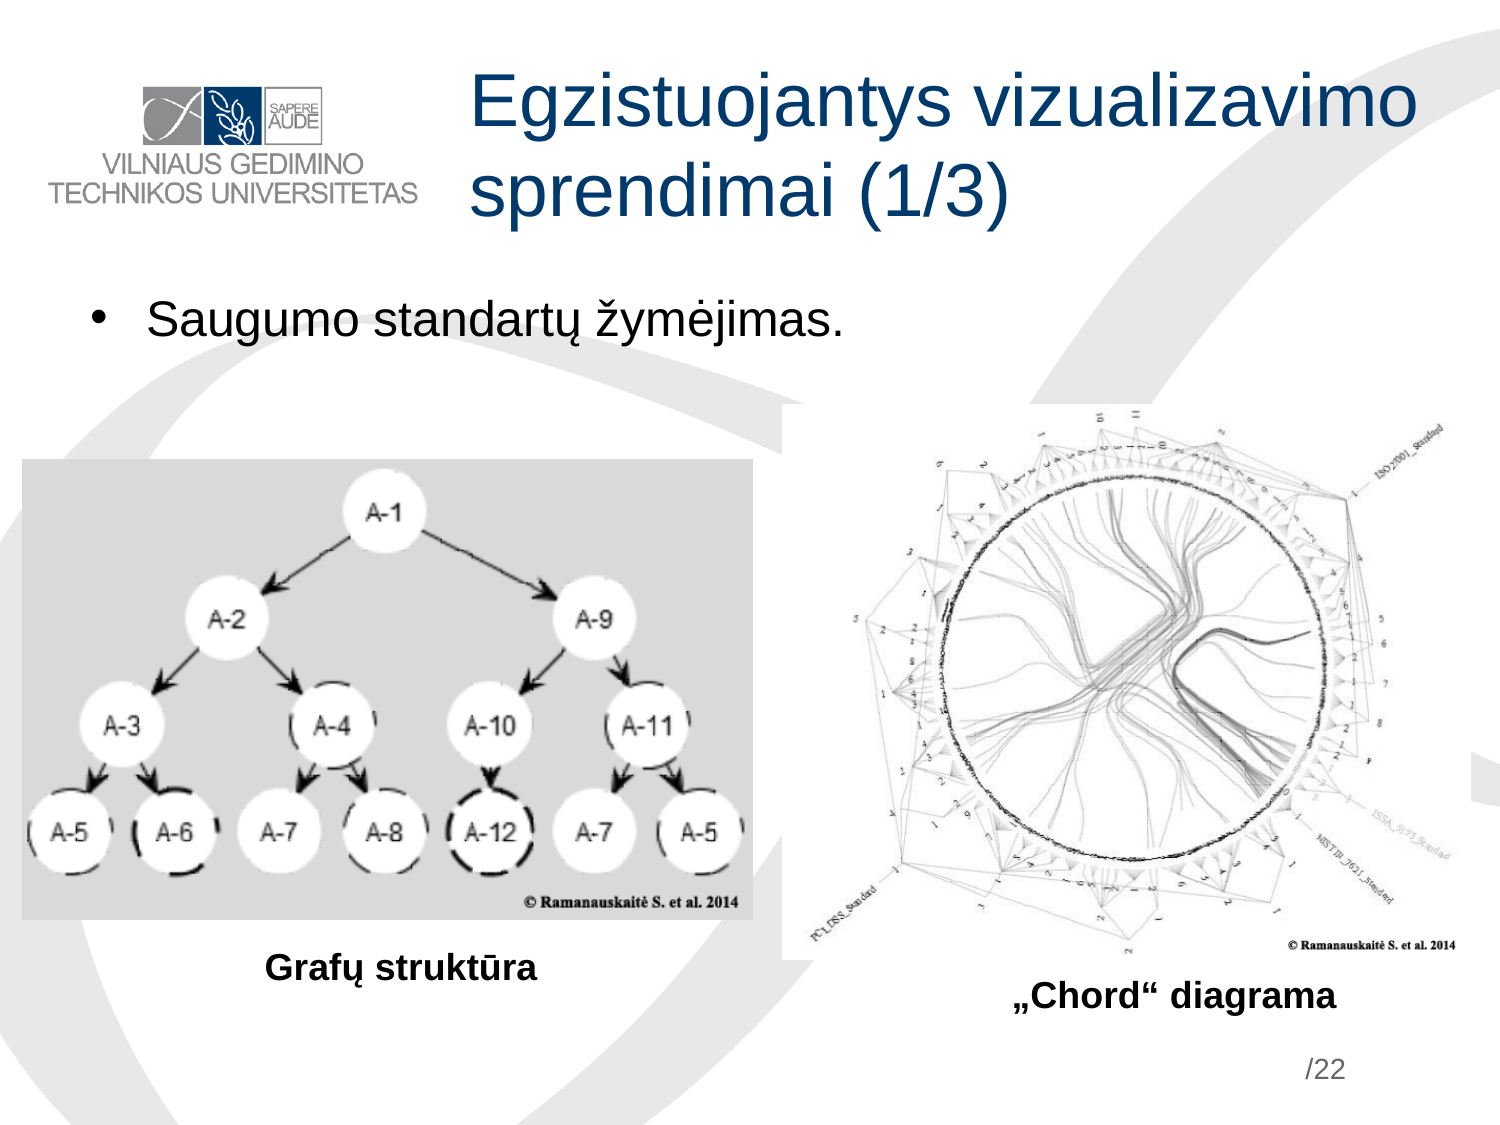

Egzistuojantys vizualizavimo sprendimai (1/3)
Saugumo standartų žymėjimas.
Grafų struktūra
„Chord“ diagrama
/22